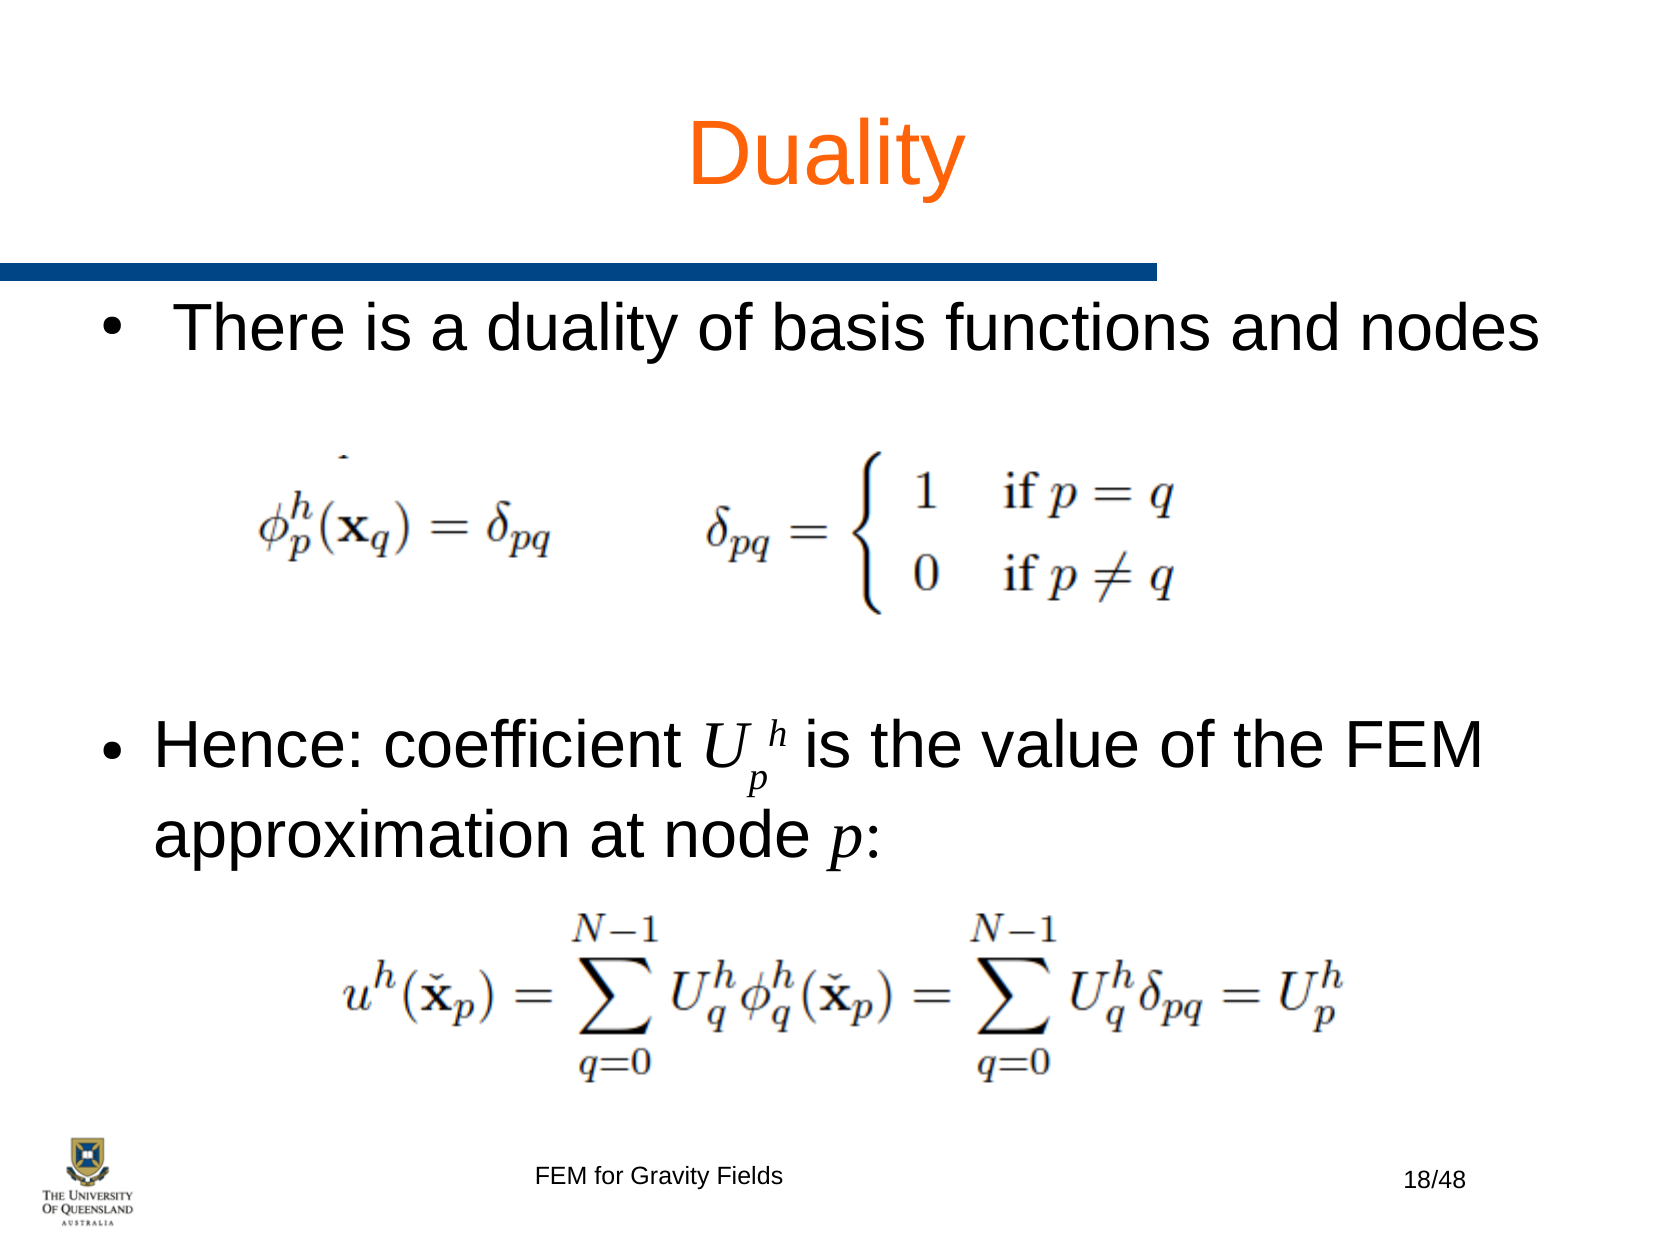

# Duality
 There is a duality of basis functions and nodes
Hence: coefficient Uph is the value of the FEM approximation at node p: